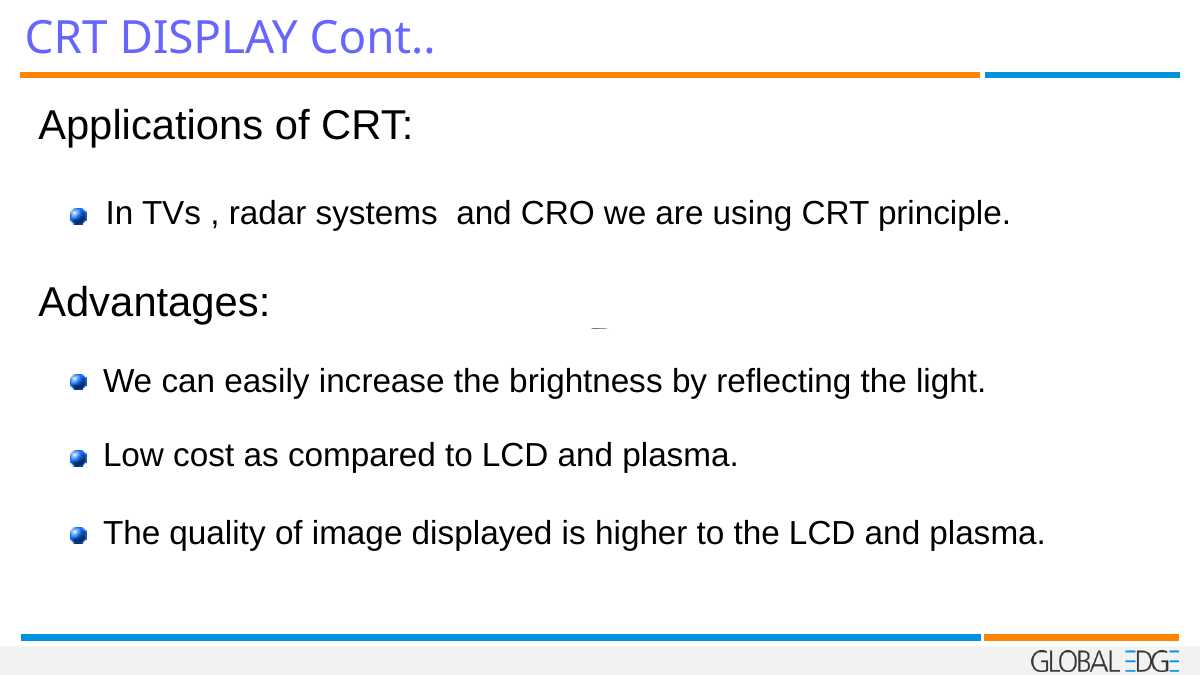

# CRT DISPLAY Cont..
Applications of CRT:
 In TVs , radar systems and CRO we are using CRT principle.
Advantages:
 We can easily increase the brightness by reflecting the light.
 Low cost as compared to LCD and plasma.
 The quality of image displayed is higher to the LCD and plasma.